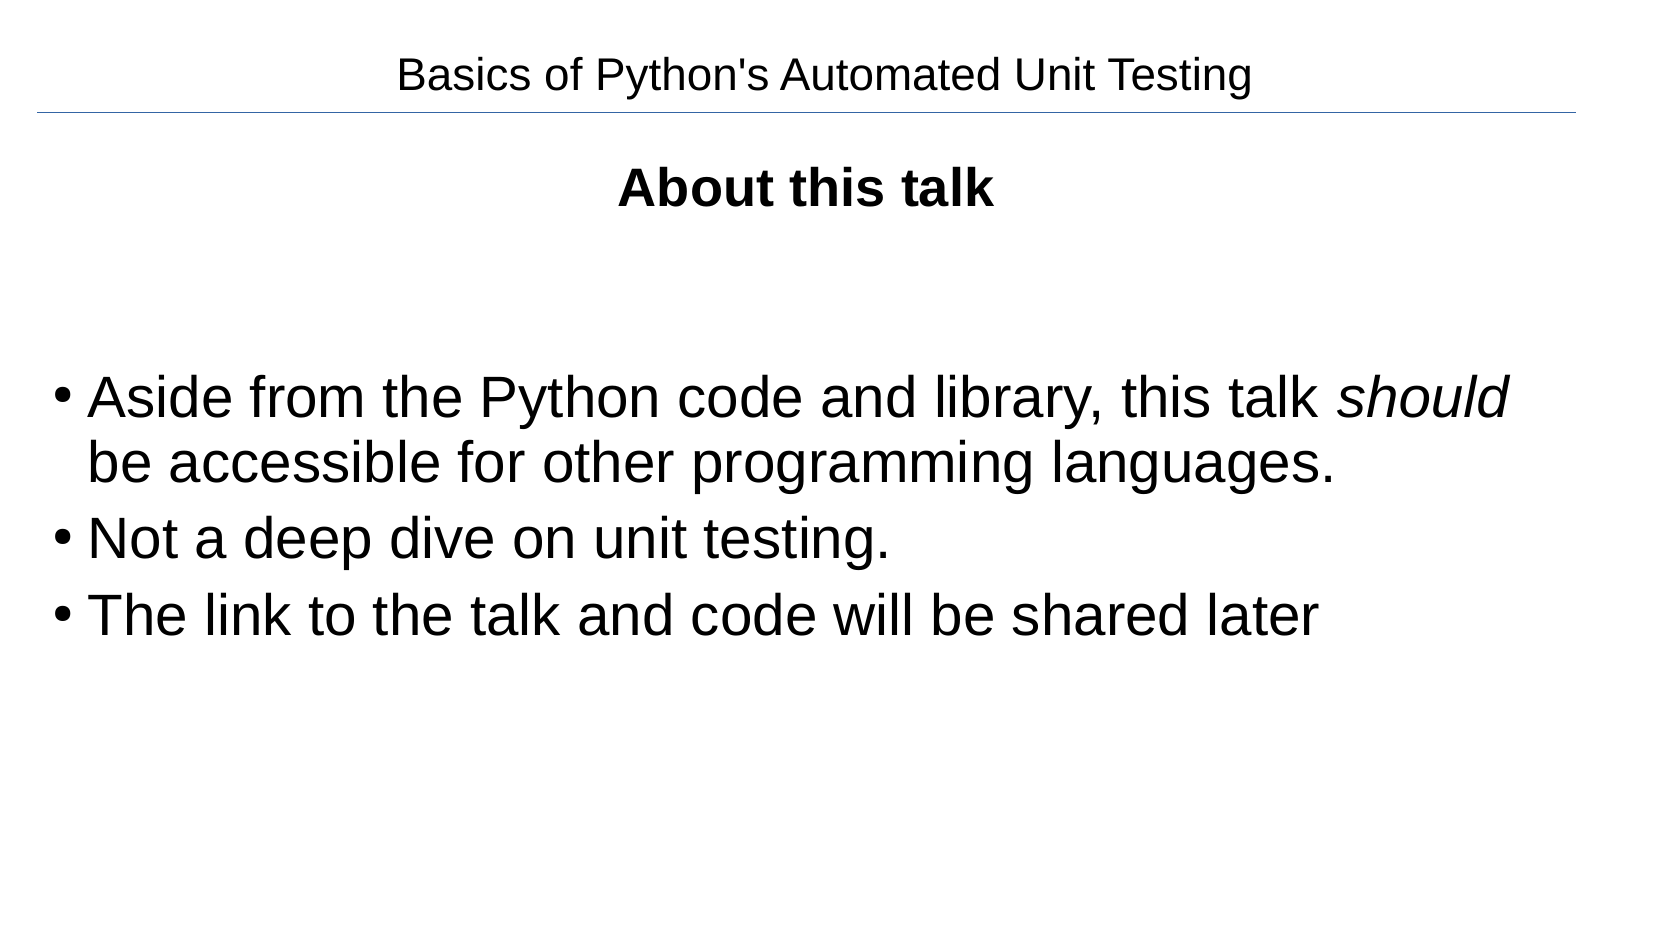

# Basics of Python's Automated Unit Testing
Aside from the Python code and library, this talk should be accessible for other programming languages.
Not a deep dive on unit testing.
The link to the talk and code will be shared later
About this talk